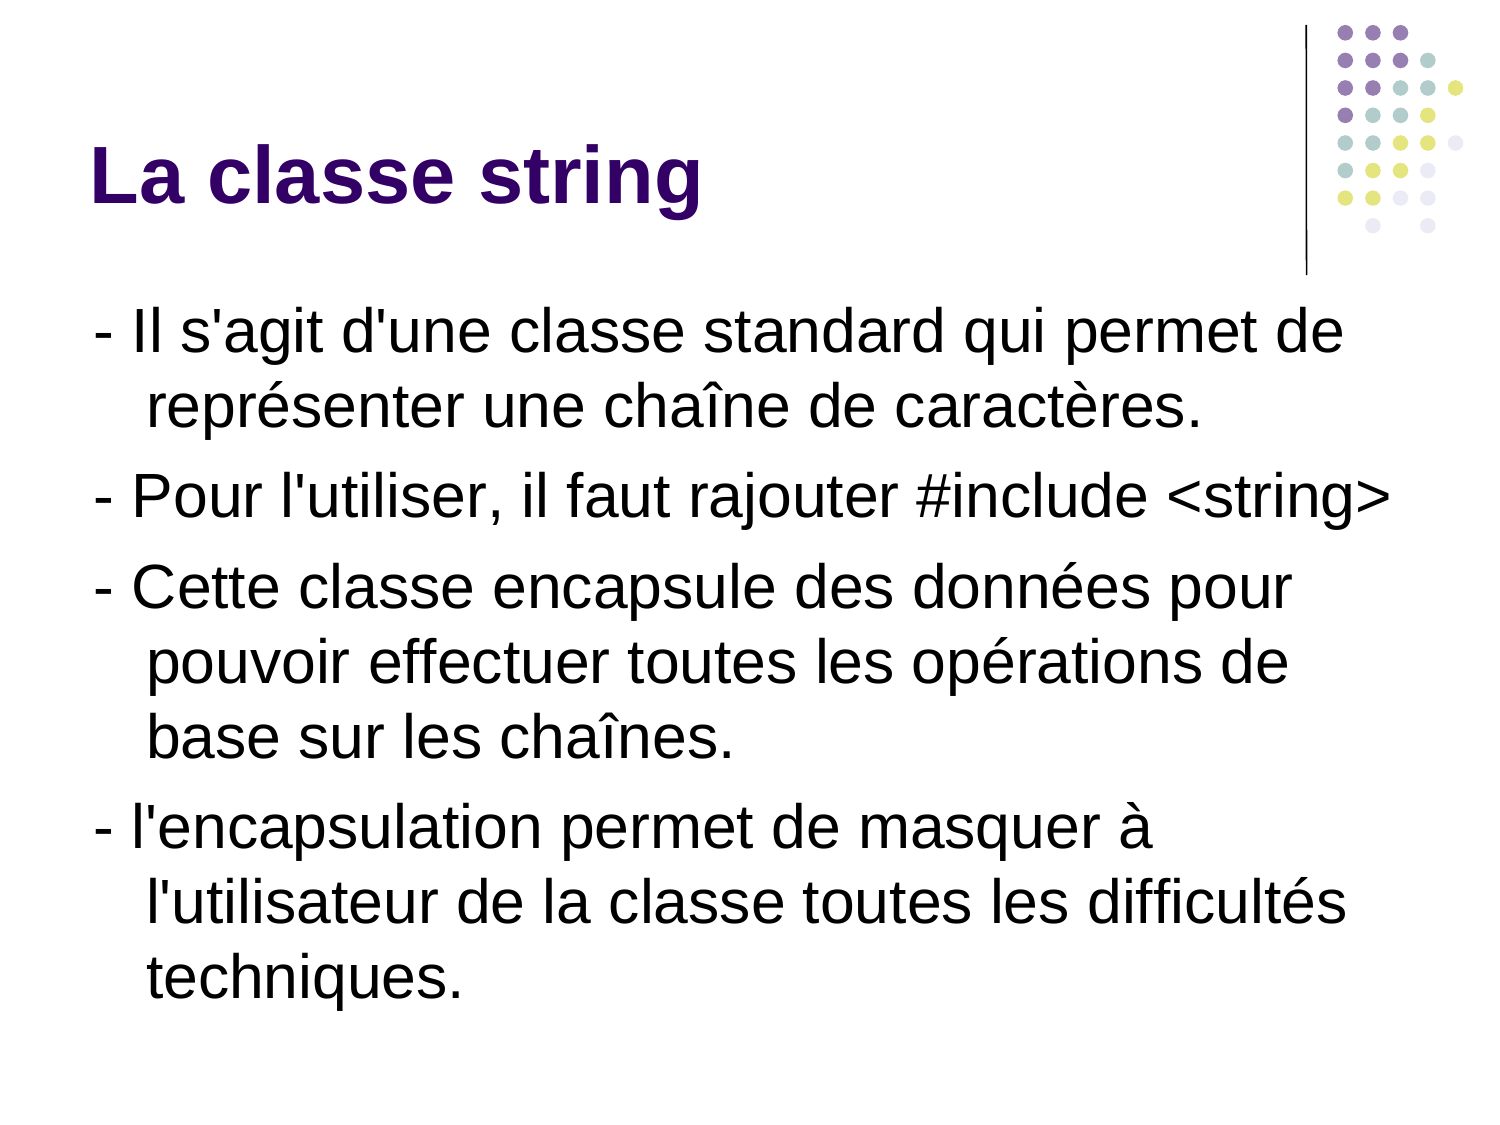

# La classe string
- Il s'agit d'une classe standard qui permet de représenter une chaîne de caractères.
- Pour l'utiliser, il faut rajouter #include <string>
- Cette classe encapsule des données pour pouvoir effectuer toutes les opérations de base sur les chaînes.
- l'encapsulation permet de masquer à l'utilisateur de la classe toutes les difficultés techniques.